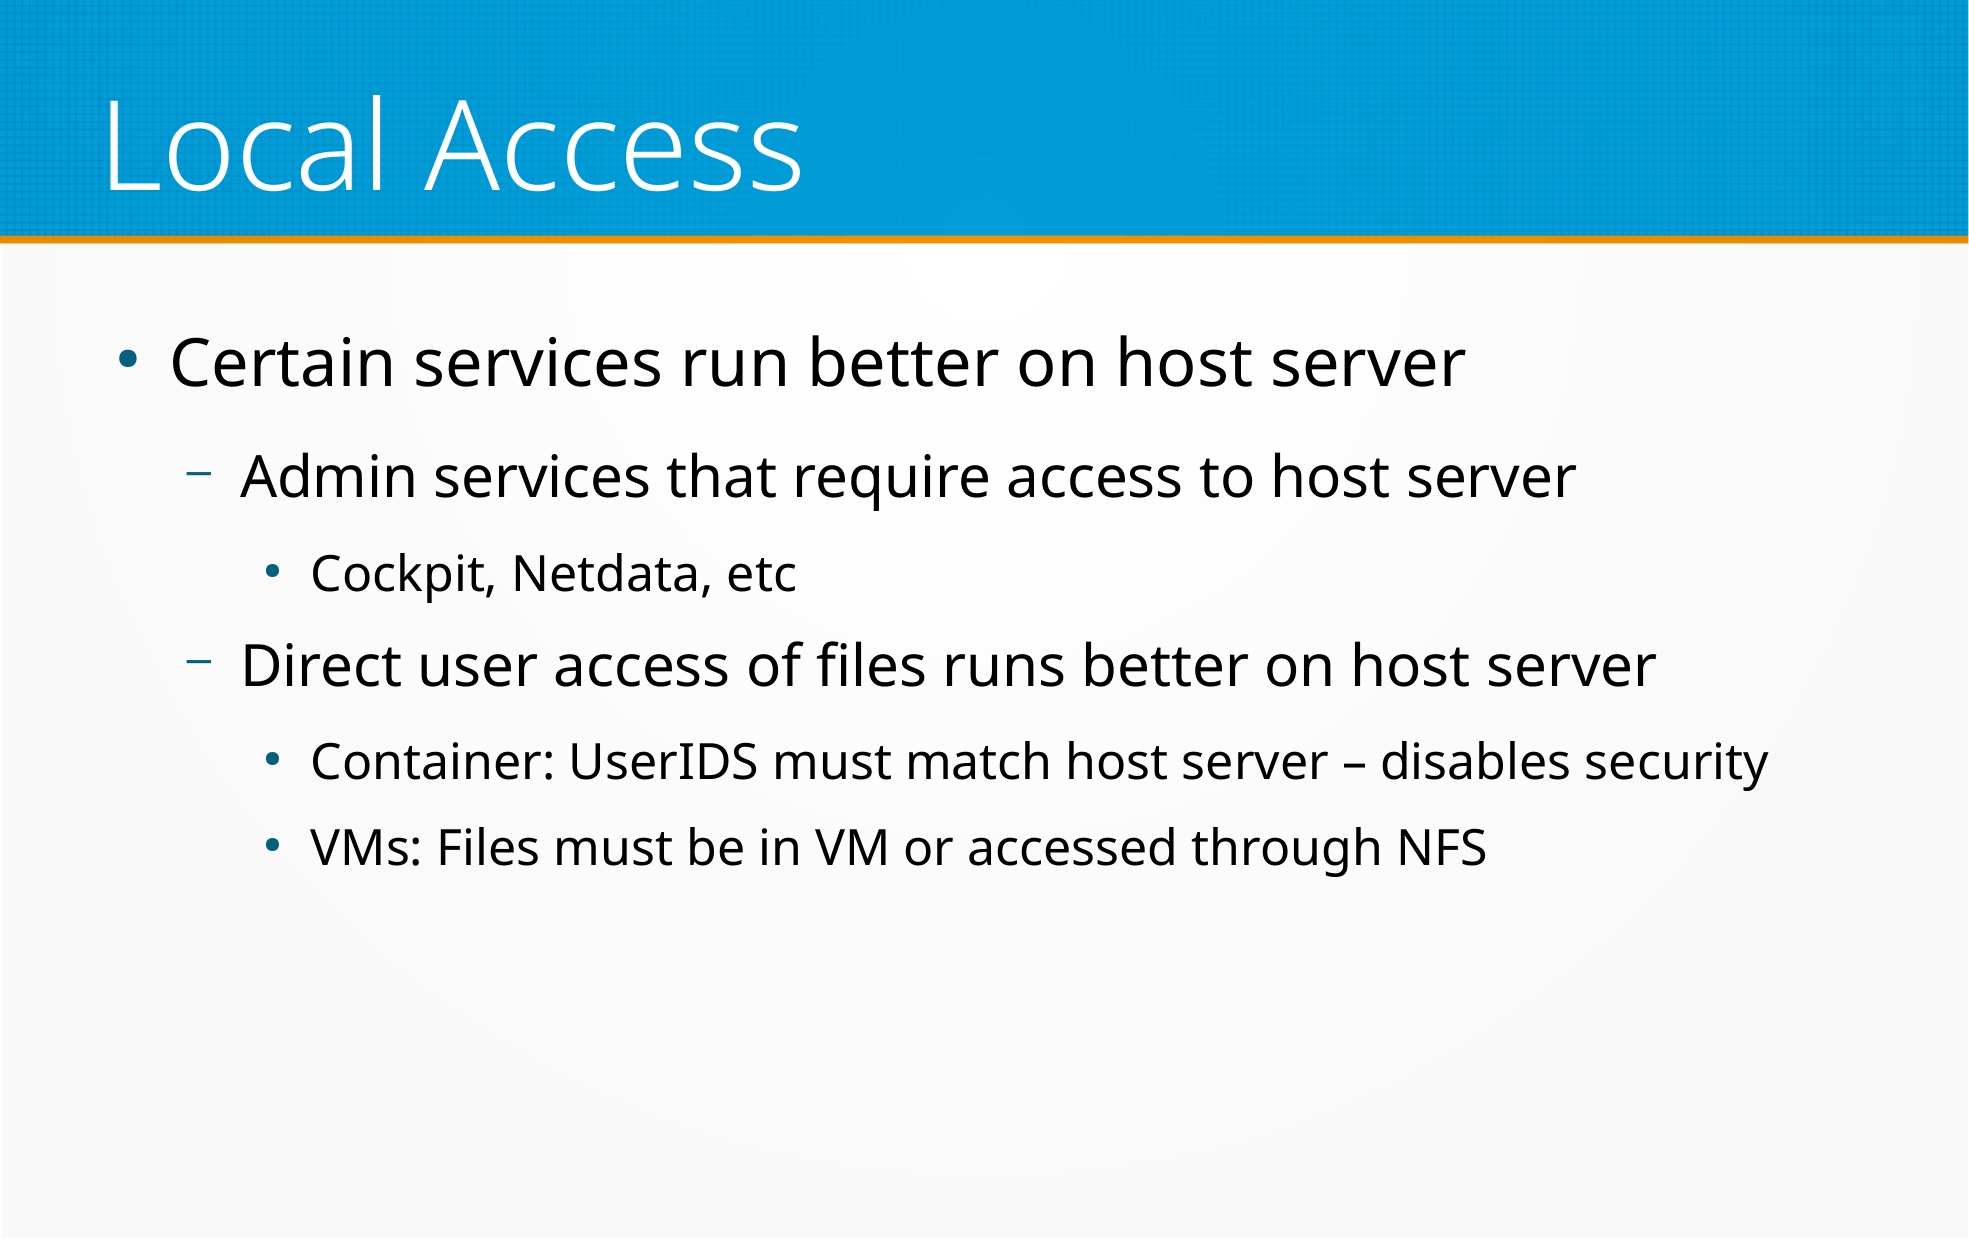

# Local Access
Certain services run better on host server
Admin services that require access to host server
Cockpit, Netdata, etc
Direct user access of files runs better on host server
Container: UserIDS must match host server – disables security
VMs: Files must be in VM or accessed through NFS